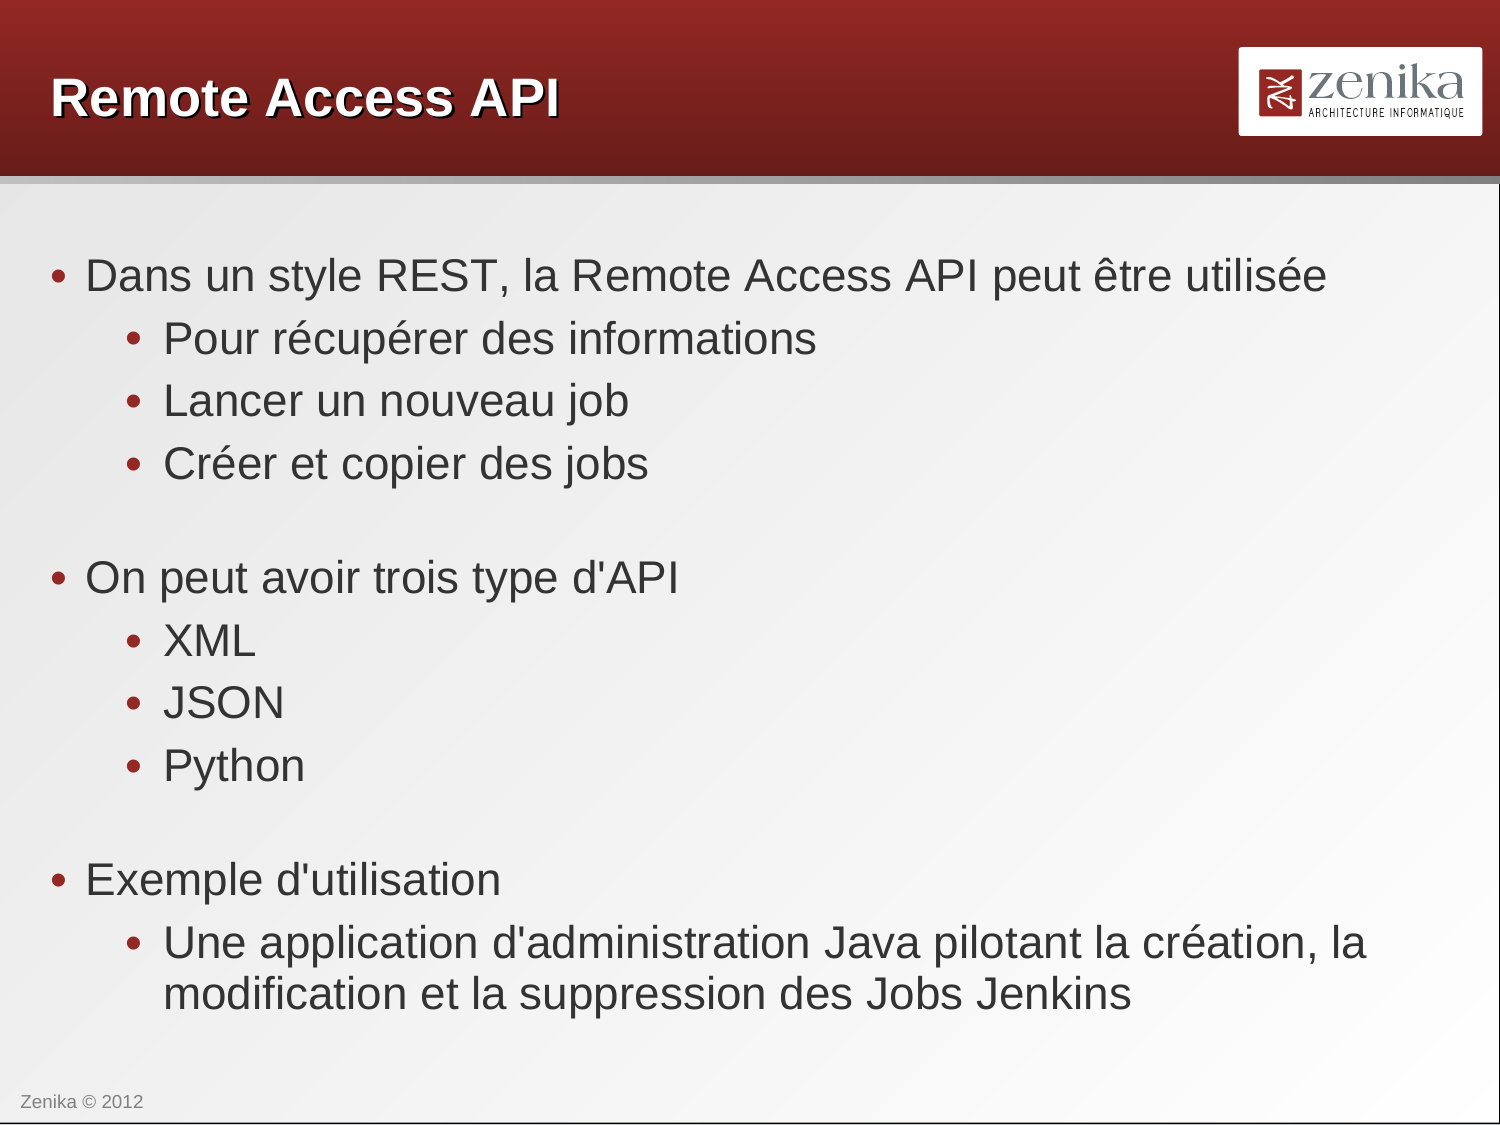

# Remote Access API
Dans un style REST, la Remote Access API peut être utilisée
Pour récupérer des informations
Lancer un nouveau job
Créer et copier des jobs
On peut avoir trois type d'API
XML
JSON
Python
Exemple d'utilisation
Une application d'administration Java pilotant la création, la modification et la suppression des Jobs Jenkins